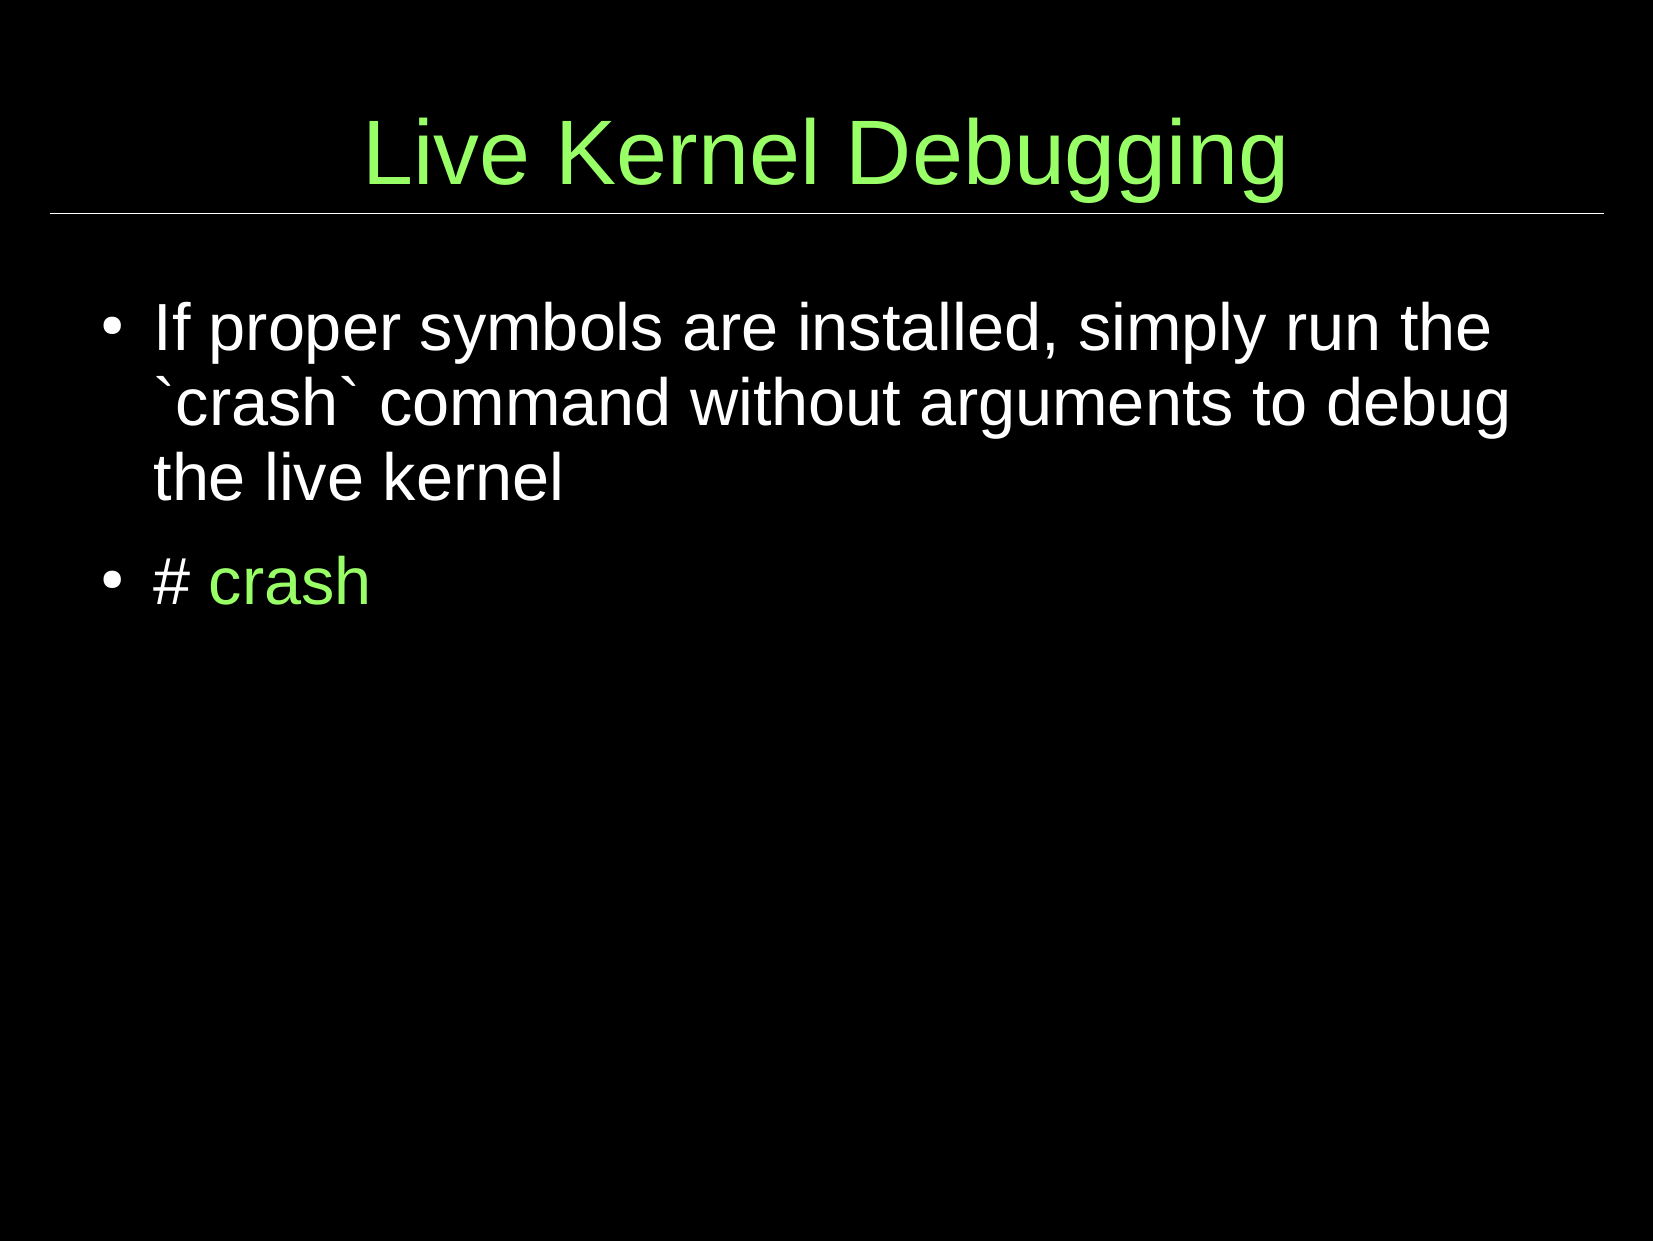

# Live Kernel Debugging
If proper symbols are installed, simply run the `crash` command without arguments to debug the live kernel
# crash